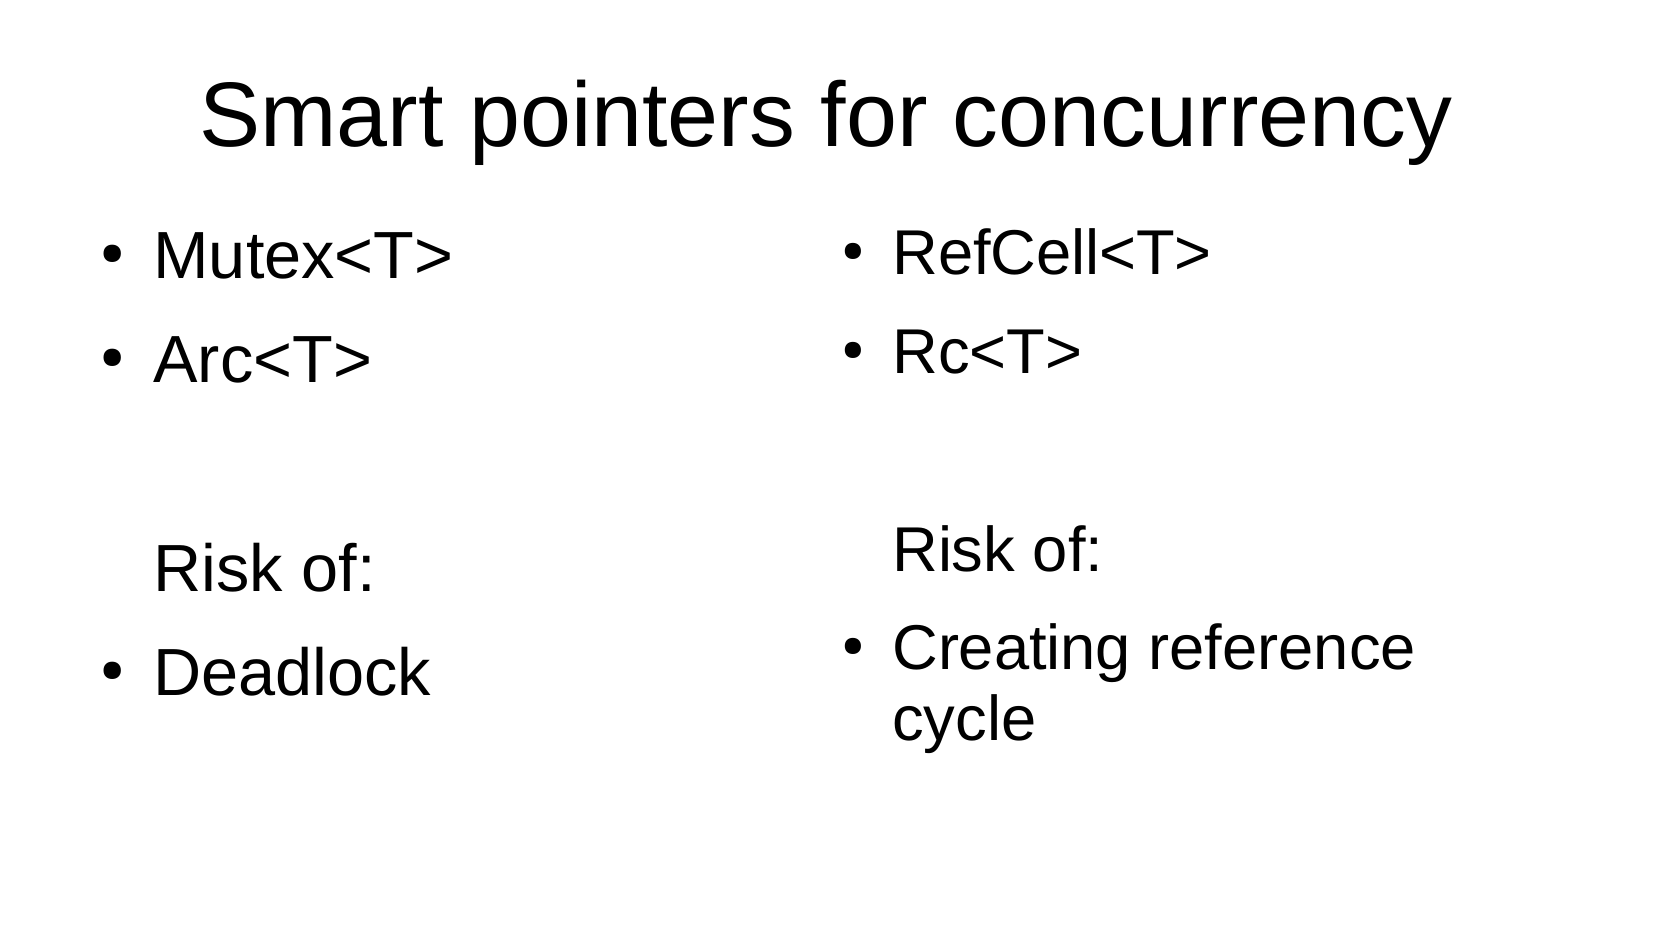

# Smart pointers for concurrency
Mutex<T>
Arc<T>
Risk of:
Deadlock
RefCell<T>
Rc<T>
Risk of:
Creating reference cycle